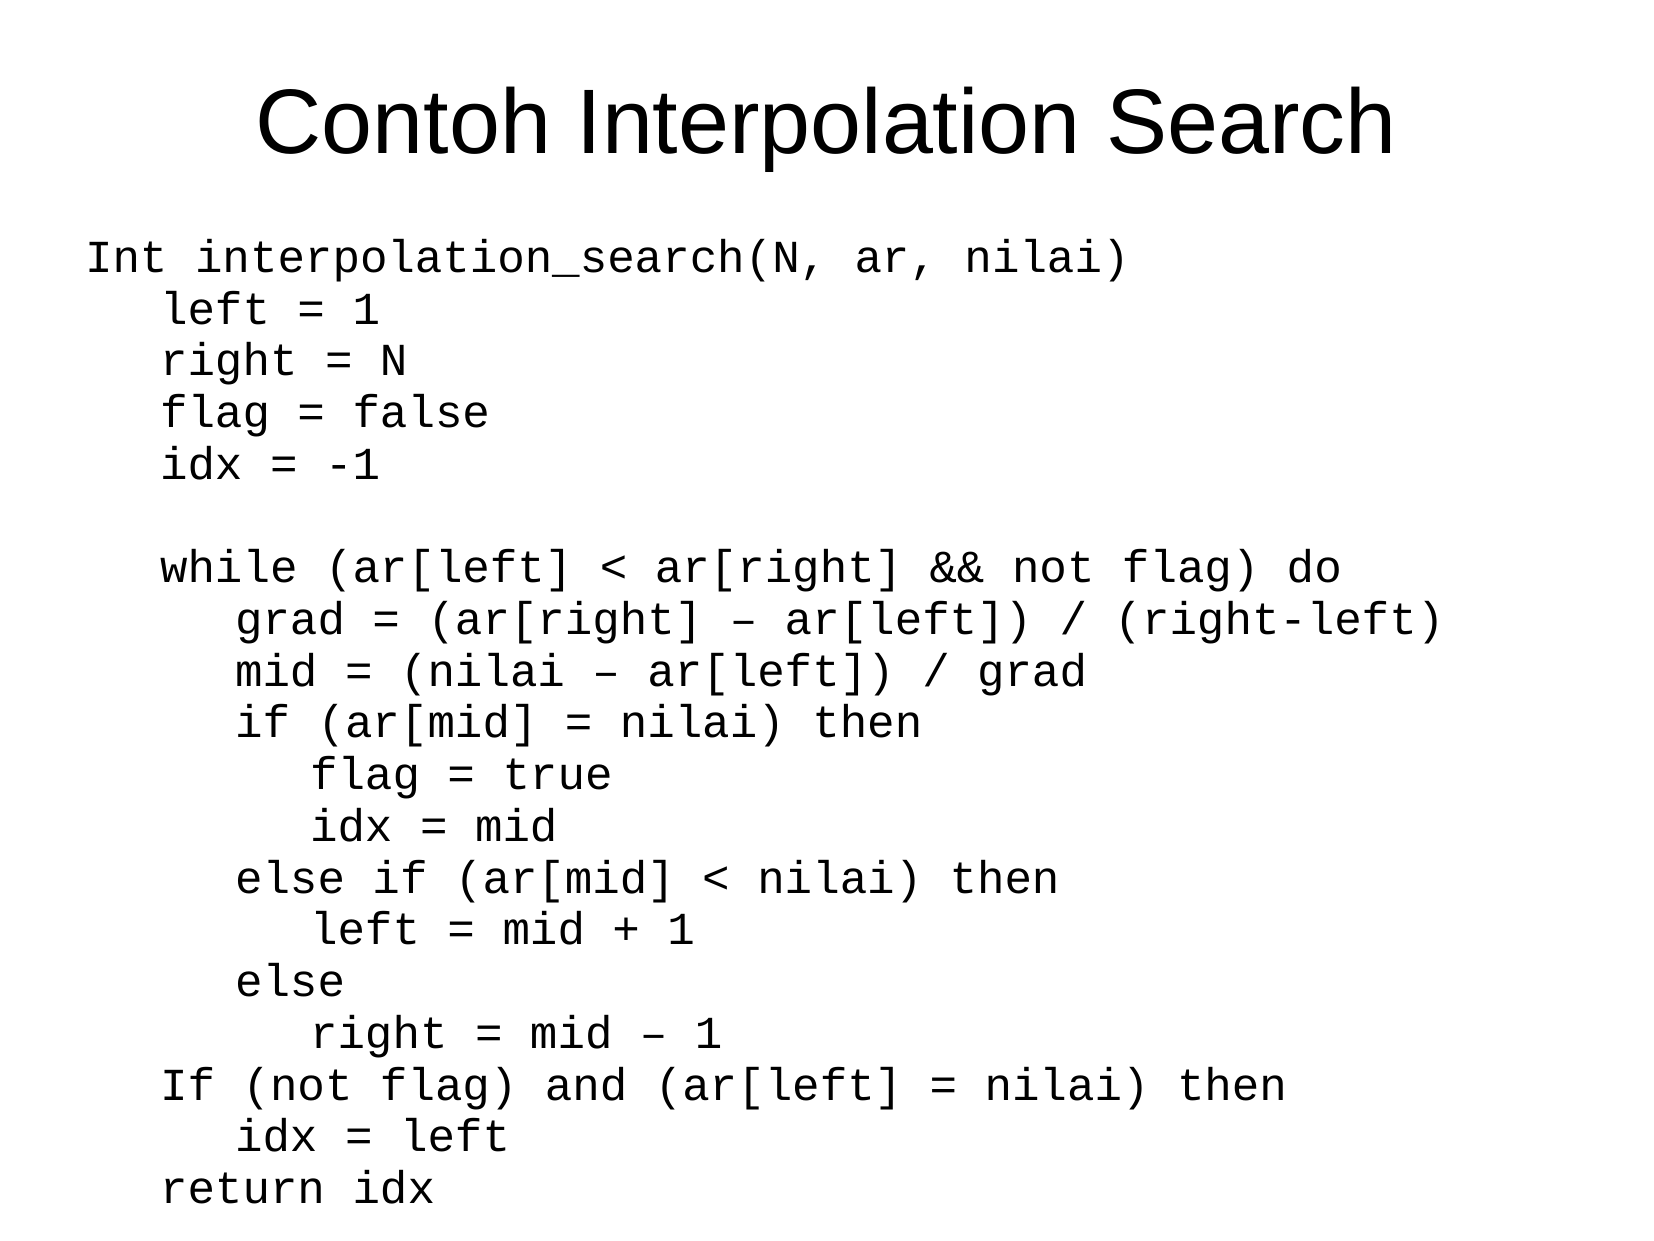

# Contoh Interpolation Search
Int interpolation_search(N, ar, nilai)
	left = 1
	right = N
	flag = false
	idx = -1
	while (ar[left] < ar[right] && not flag) do
		grad = (ar[right] – ar[left]) / (right-left)
		mid = (nilai – ar[left]) / grad
		if (ar[mid] = nilai) then
			flag = true
			idx = mid
		else if (ar[mid] < nilai) then
			left = mid + 1
		else
			right = mid – 1
	If (not flag) and (ar[left] = nilai) then
		idx = left
	return idx